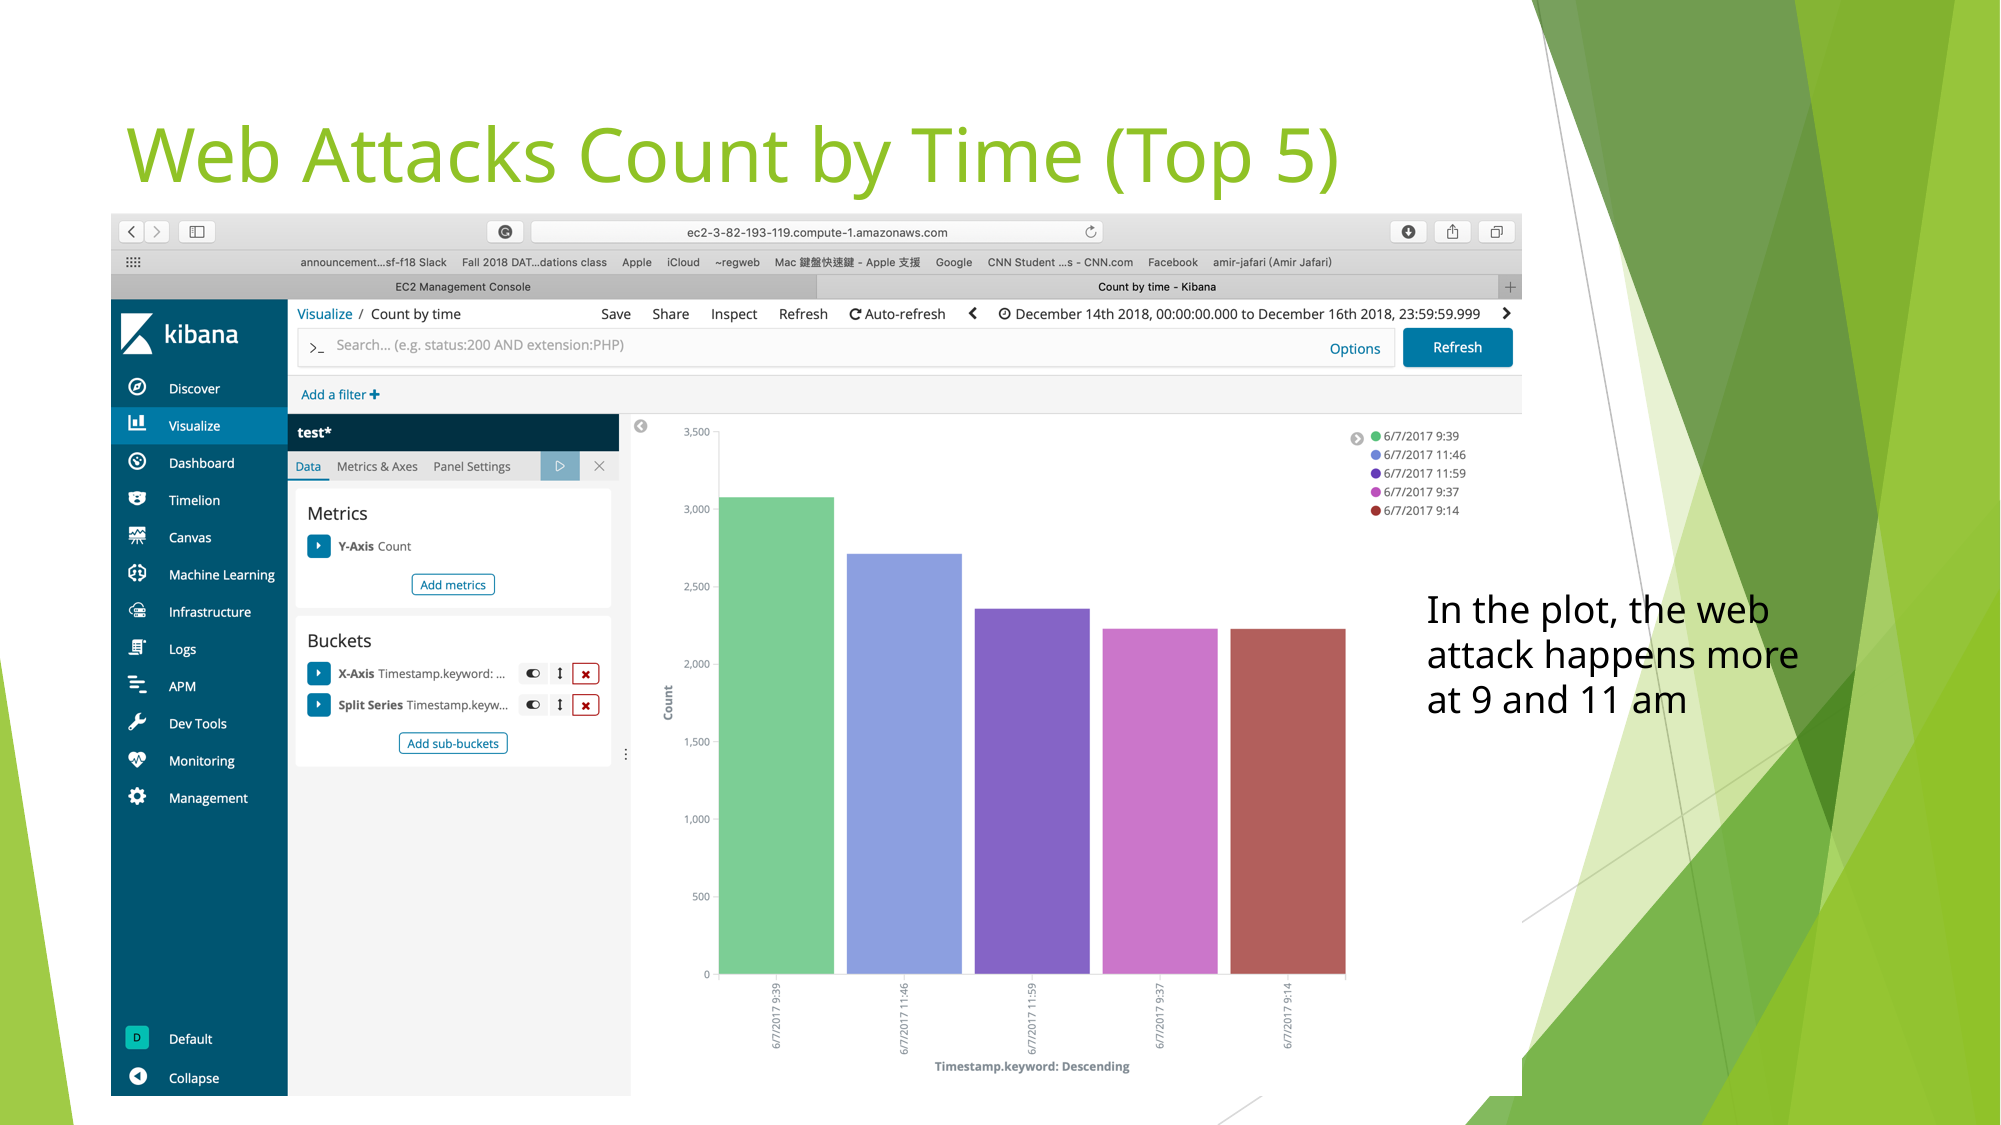

# Web Attacks Count by Time (Top 5)
In the plot, the web attack happens more at 9 and 11 am